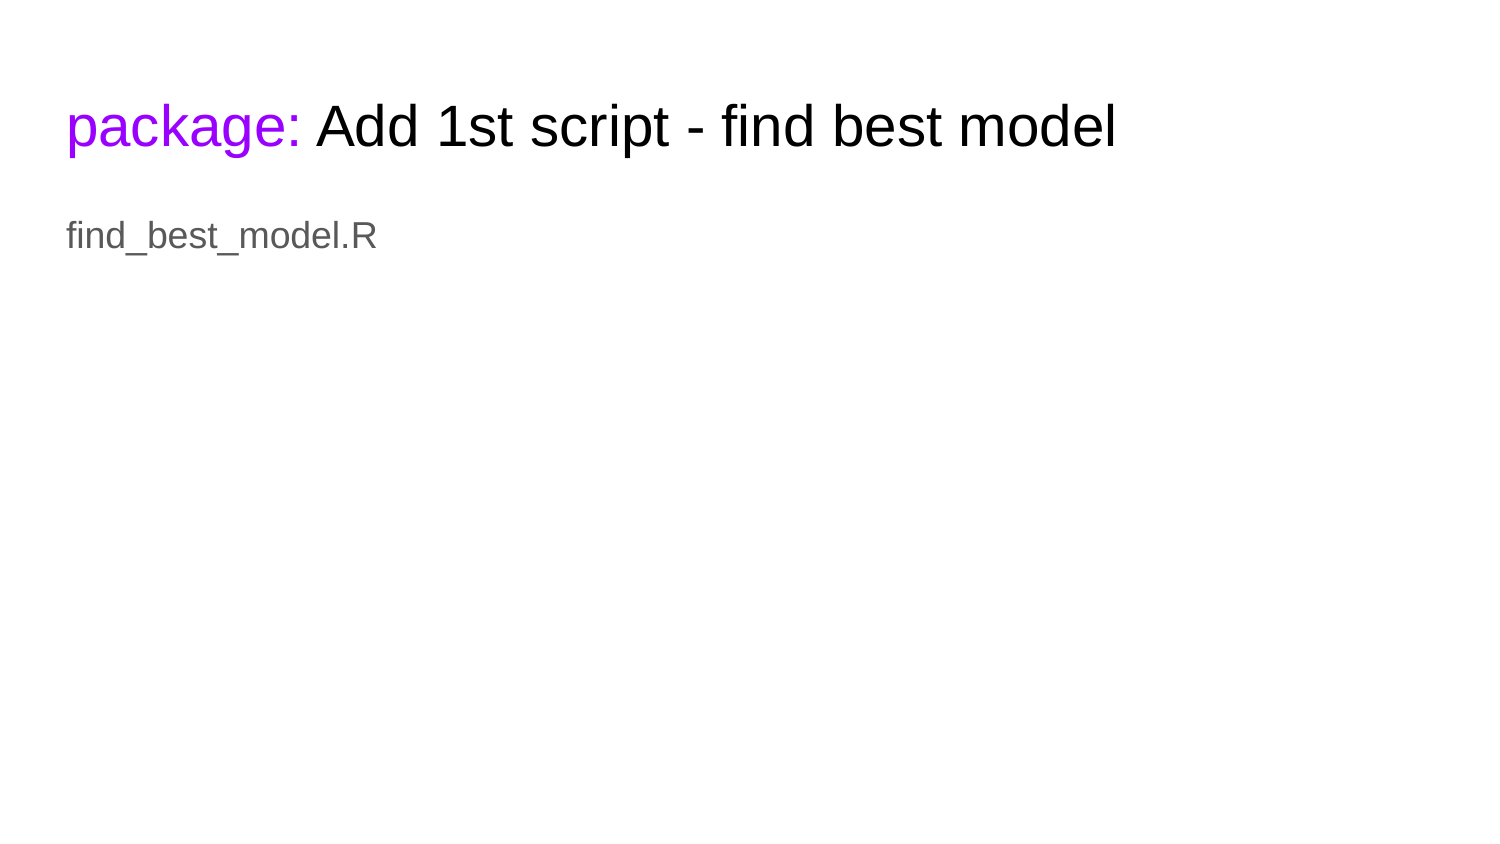

# package: Add 1st script - find best model
find_best_model.R